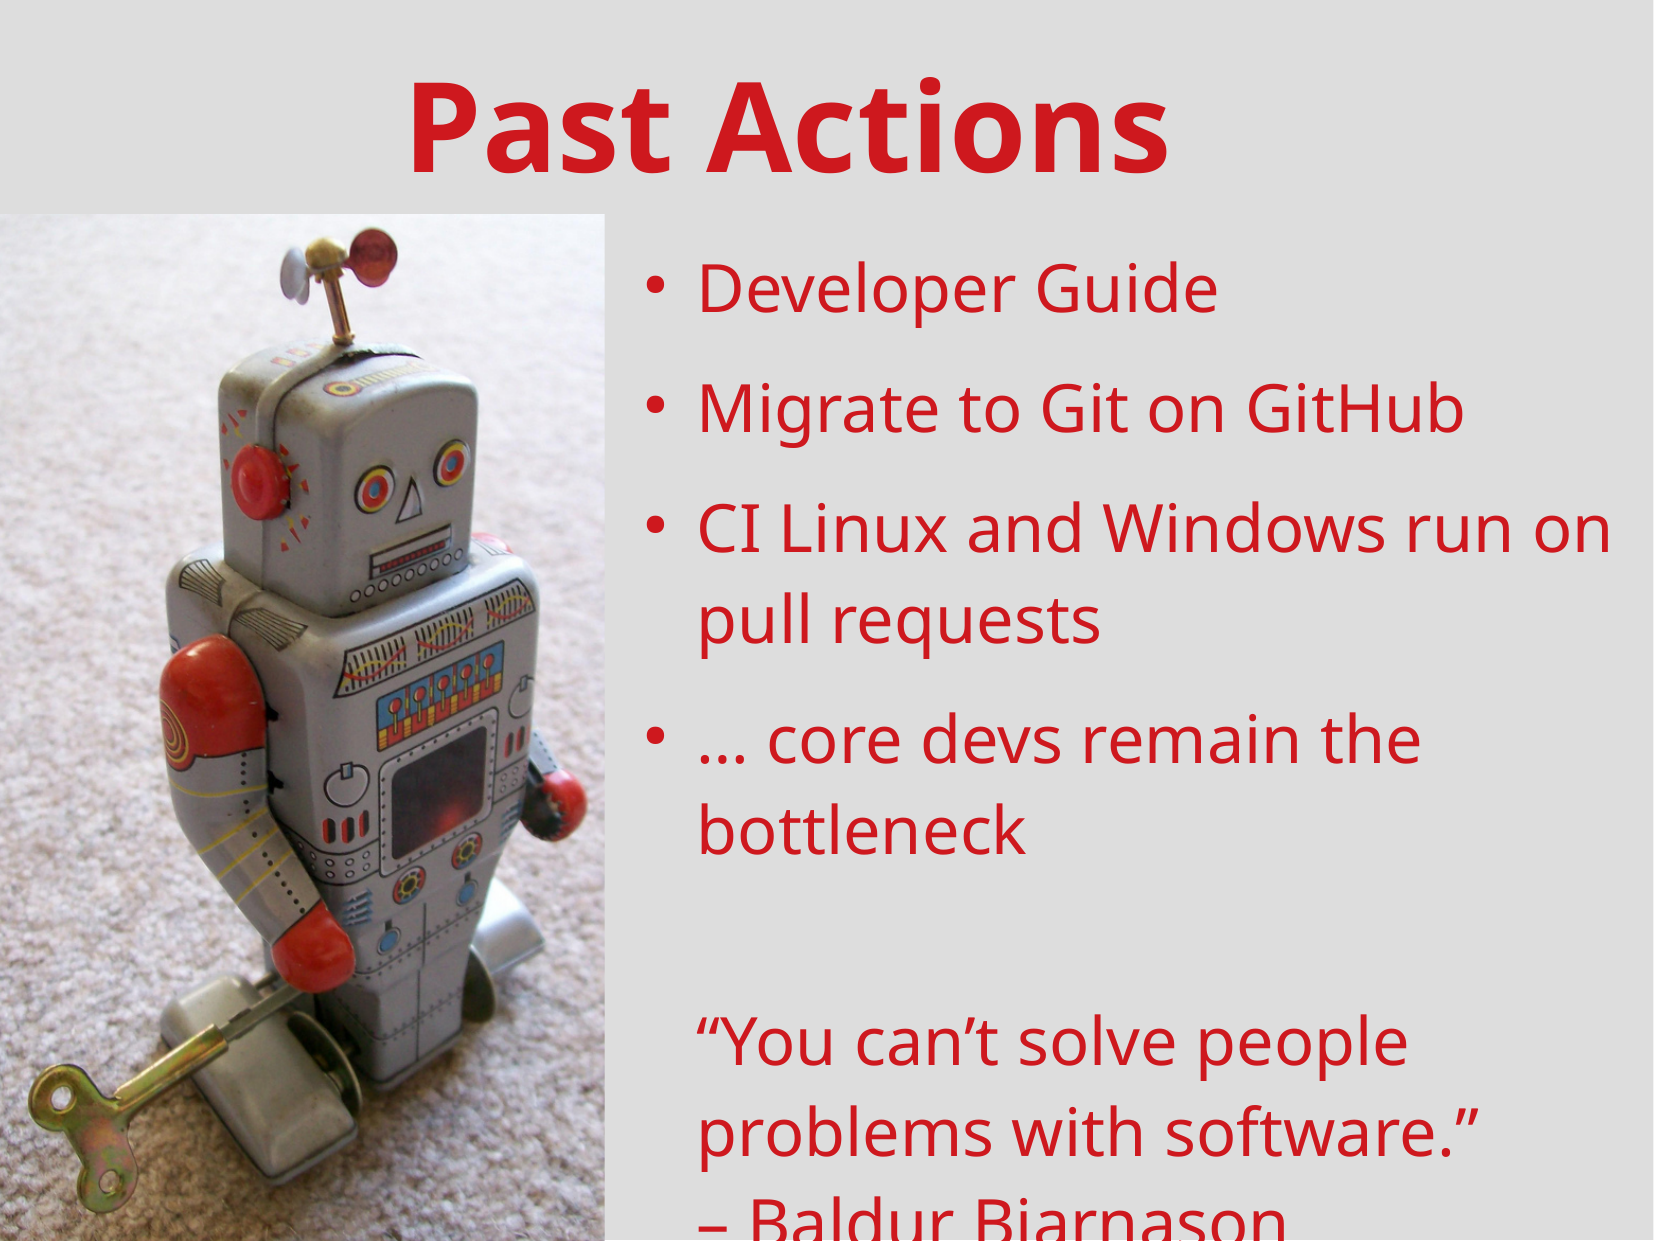

Past Actions
# Developer Guide
Migrate to Git on GitHub
CI Linux and Windows run on pull requests
… core devs remain the bottleneck
“You can’t solve people problems with software.”
– Baldur Bjarnason